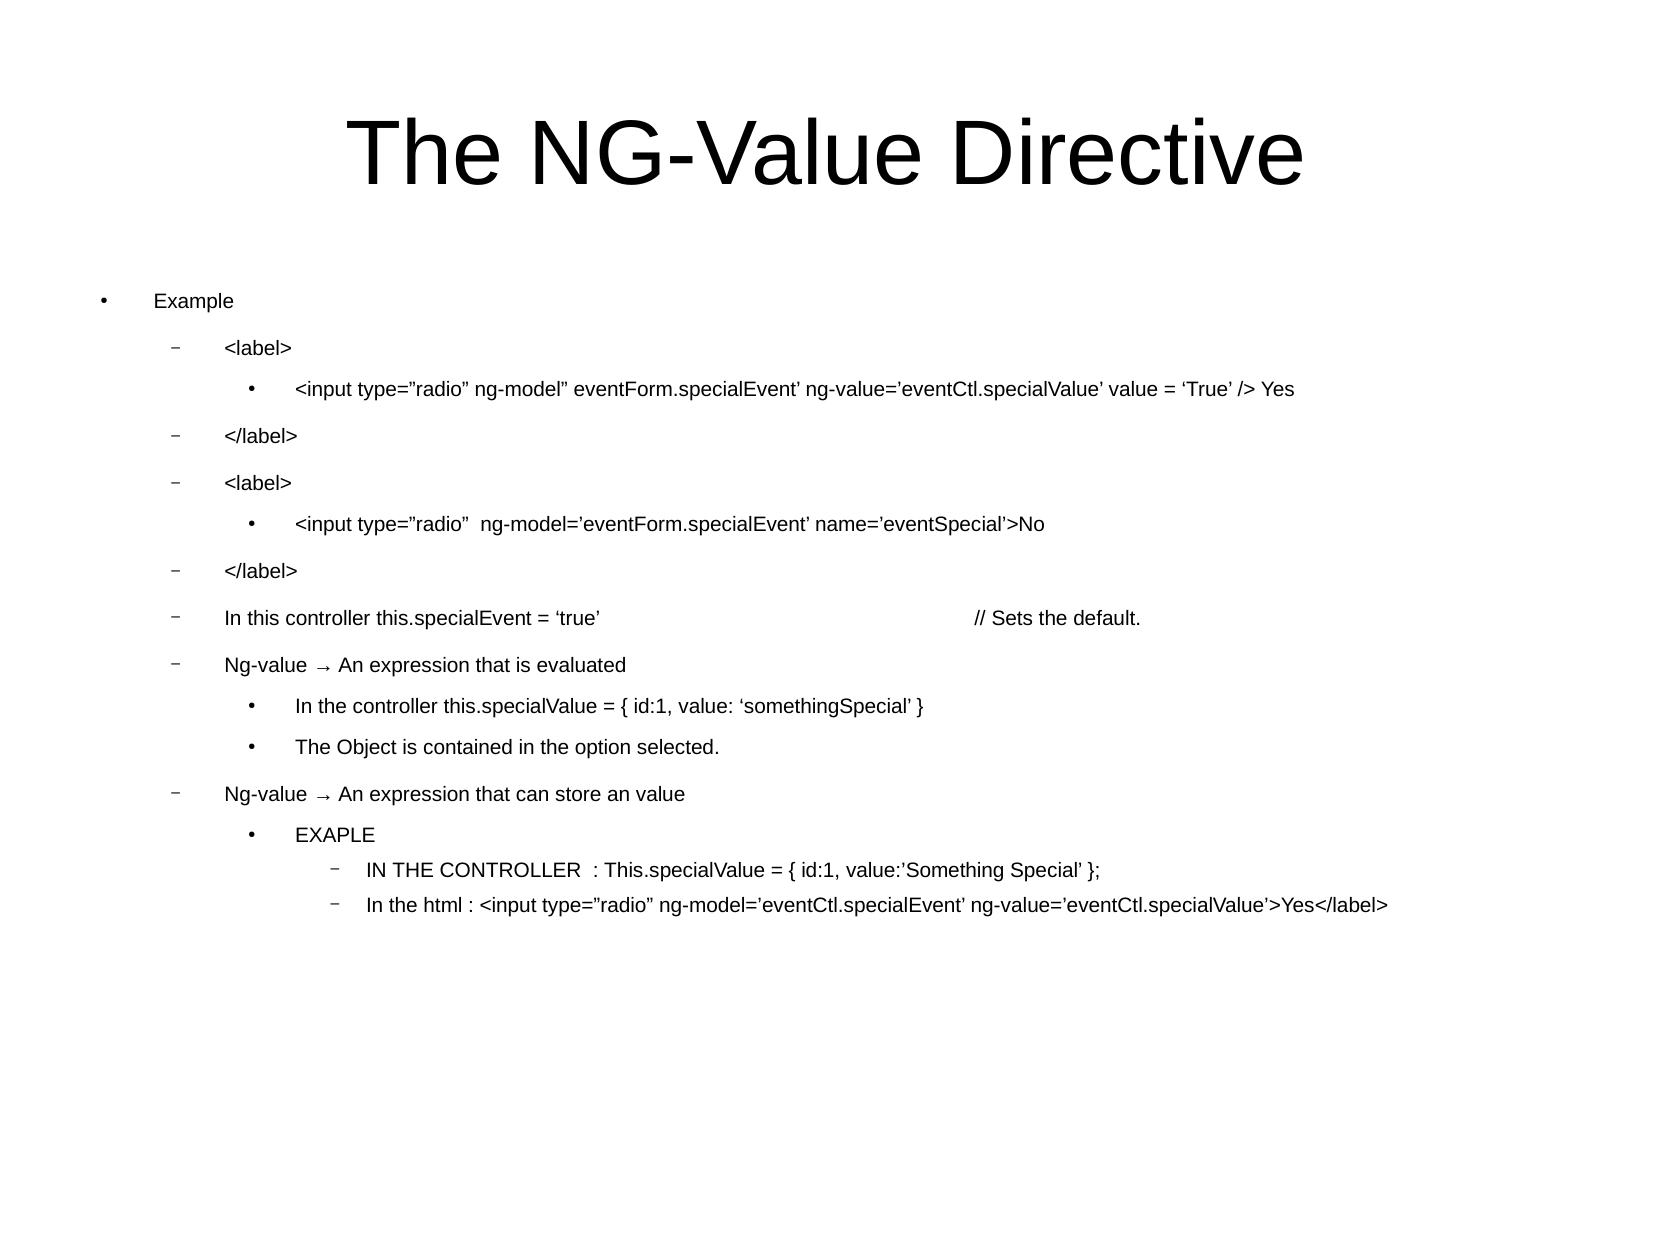

# The NG-Value Directive
Example
<label>
<input type=”radio” ng-model” eventForm.specialEvent’ ng-value=’eventCtl.specialValue’ value = ‘True’ /> Yes
</label>
<label>
<input type=”radio” ng-model=’eventForm.specialEvent’ name=’eventSpecial’>No
</label>
In this controller this.specialEvent = ‘true’ 					// Sets the default.
Ng-value → An expression that is evaluated
In the controller this.specialValue = { id:1, value: ‘somethingSpecial’ }
The Object is contained in the option selected.
Ng-value → An expression that can store an value
EXAPLE
IN THE CONTROLLER : This.specialValue = { id:1, value:’Something Special’ };
In the html : <input type=”radio” ng-model=’eventCtl.specialEvent’ ng-value=’eventCtl.specialValue’>Yes</label>